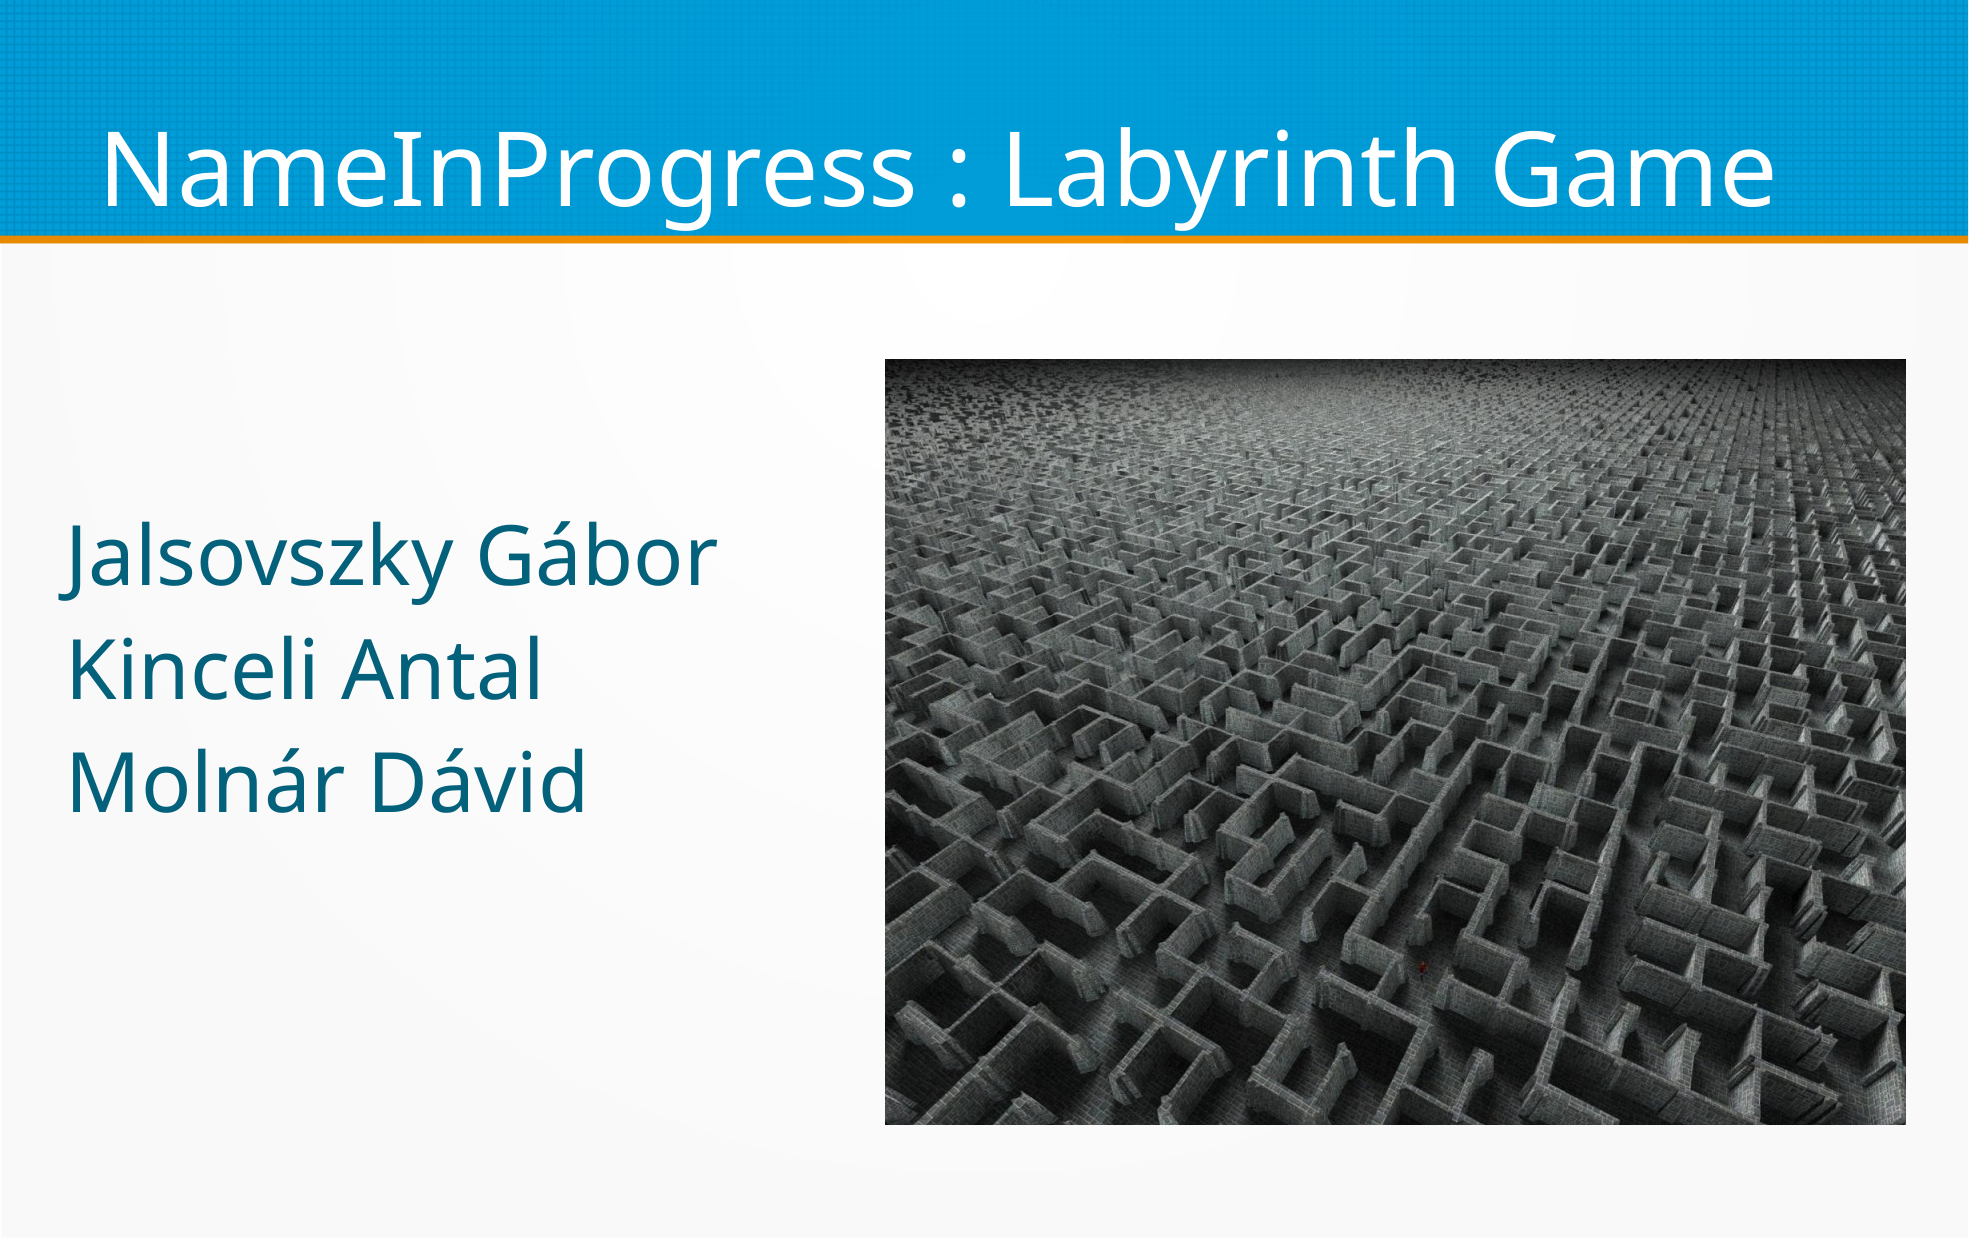

# NameInProgress : Labyrinth Game
Jalsovszky Gábor
Kinceli Antal
Molnár Dávid